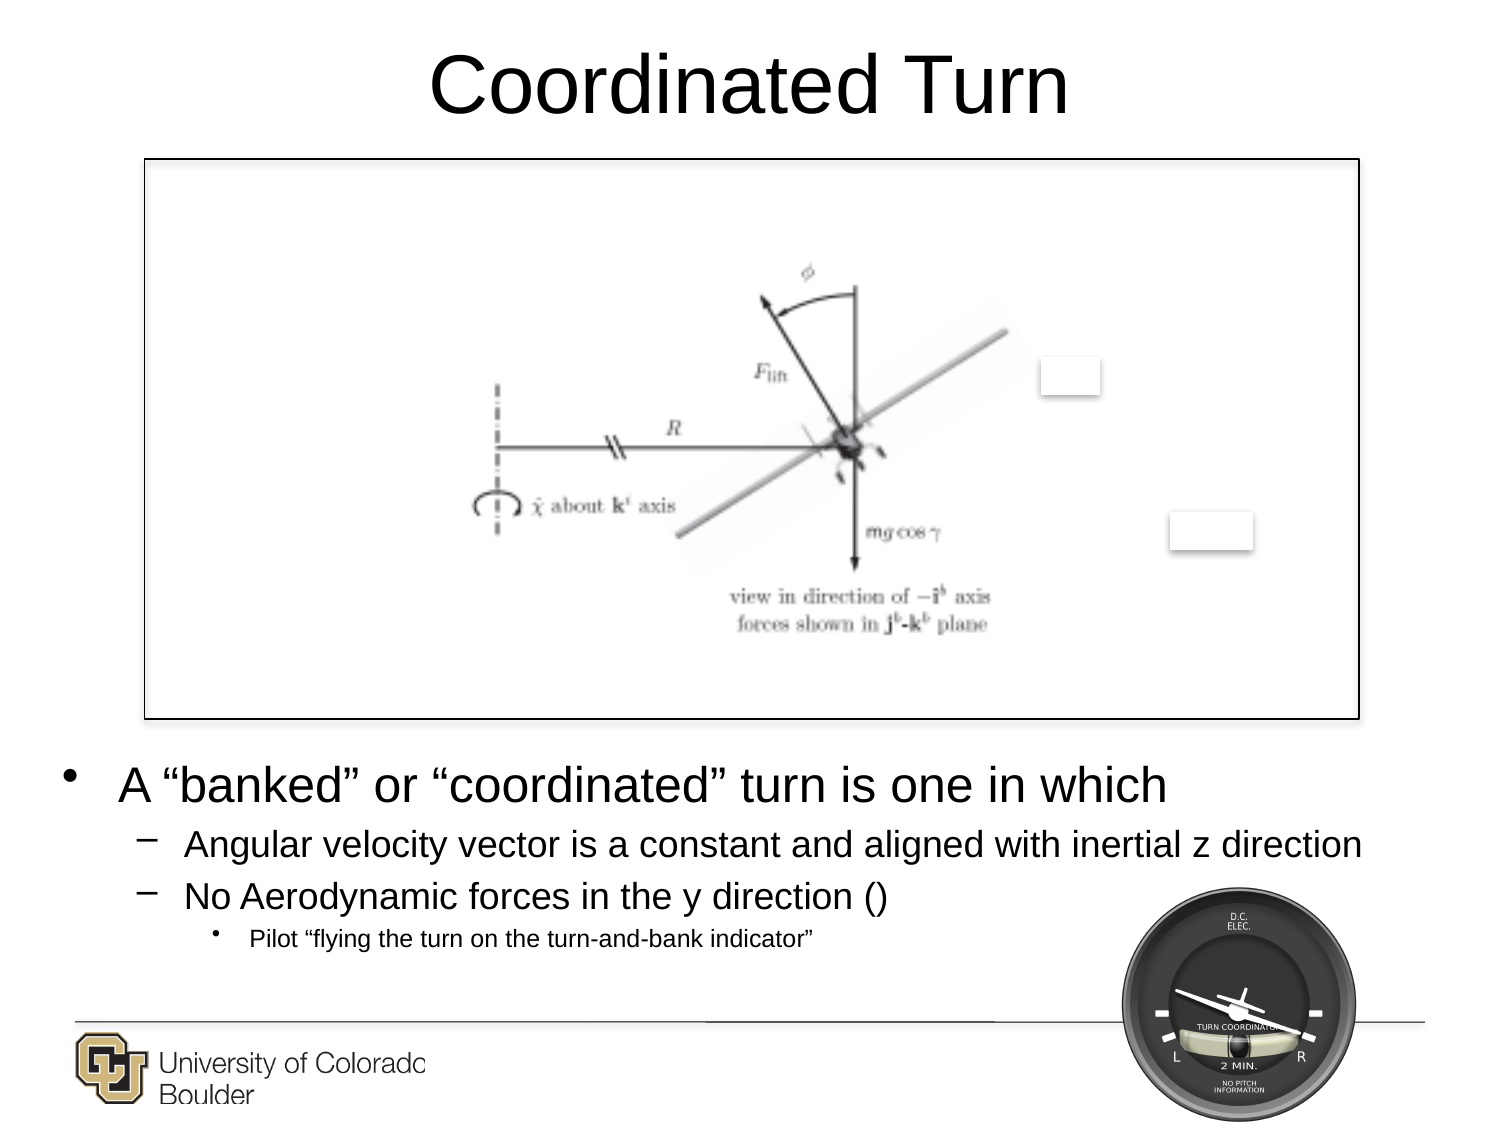

# Coordinated Turn
A “banked” or “coordinated” turn is one in which
Angular velocity vector is a constant and aligned with inertial z direction
No Aerodynamic forces in the y direction ()
Pilot “flying the turn on the turn-and-bank indicator”